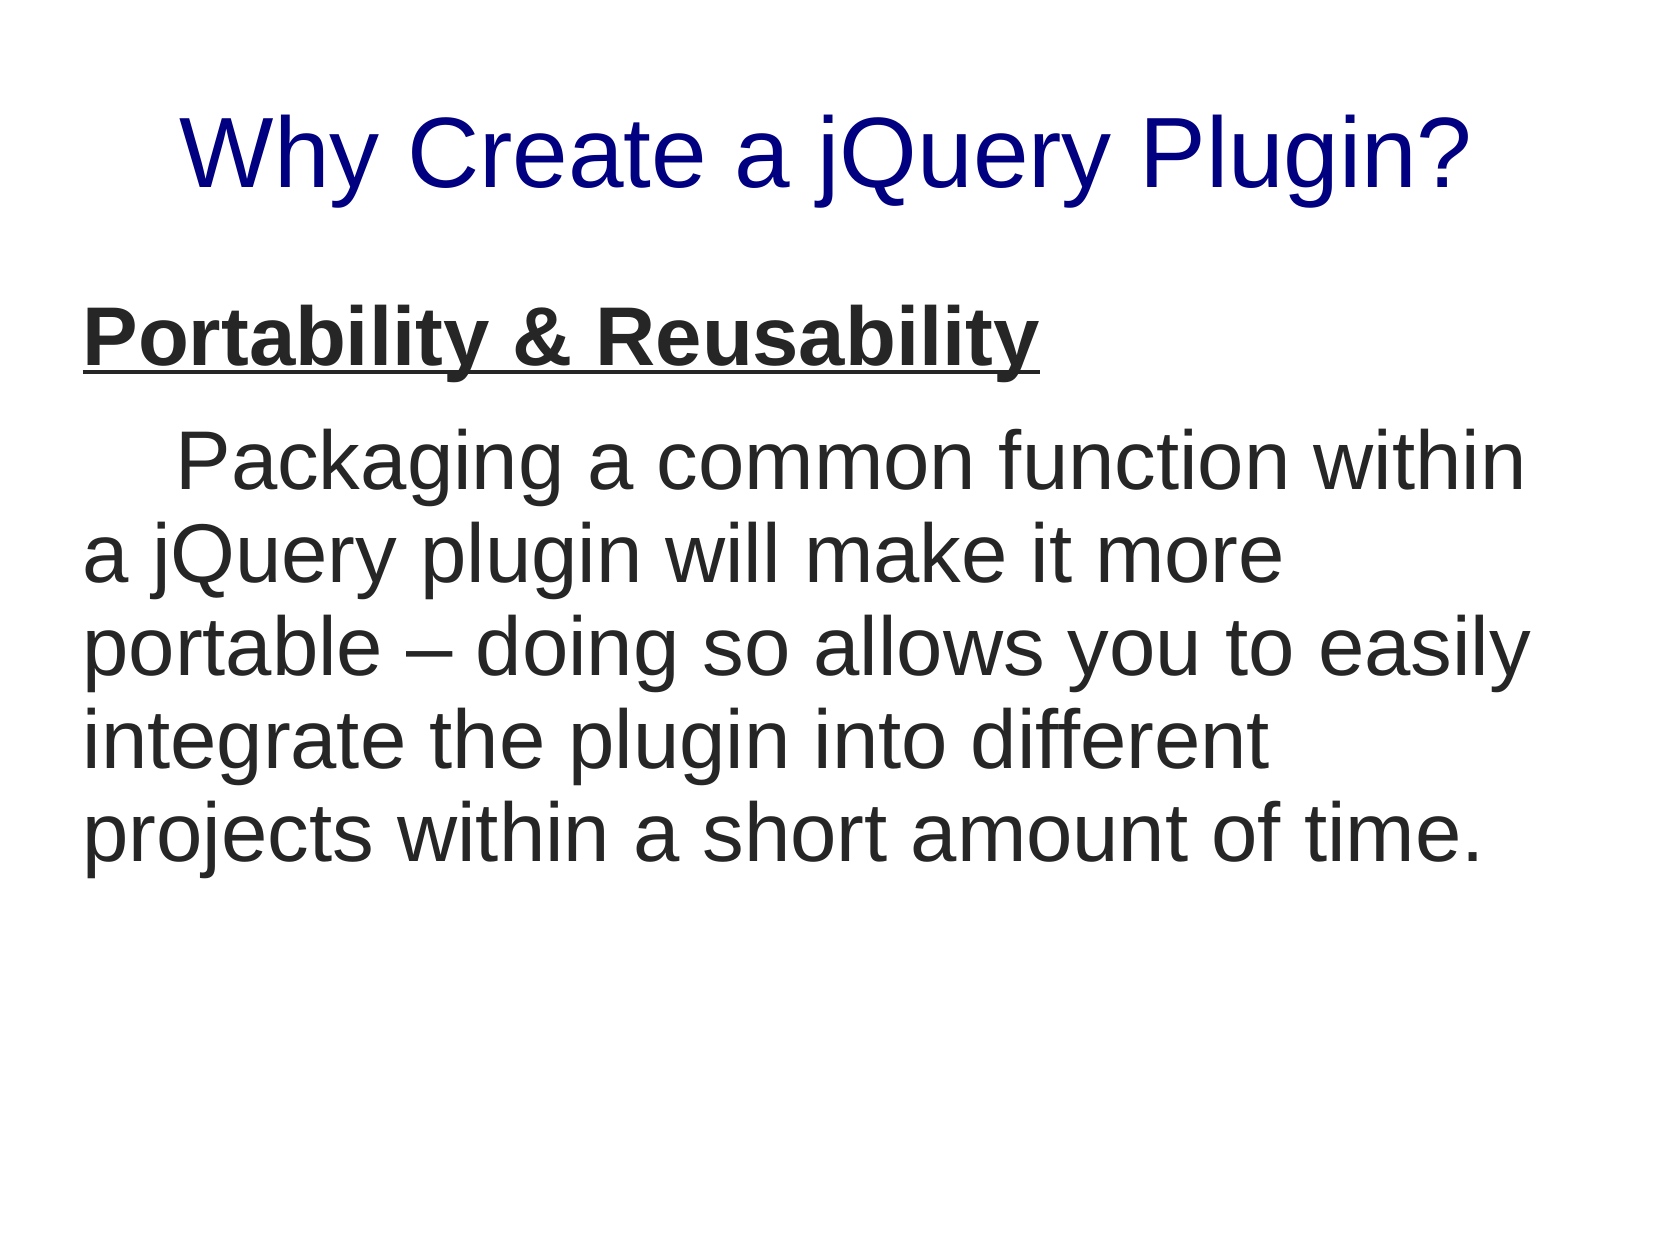

# Why Create a jQuery Plugin?
Portability & Reusability
 Packaging a common function within a jQuery plugin will make it more portable – doing so allows you to easily integrate the plugin into different projects within a short amount of time.